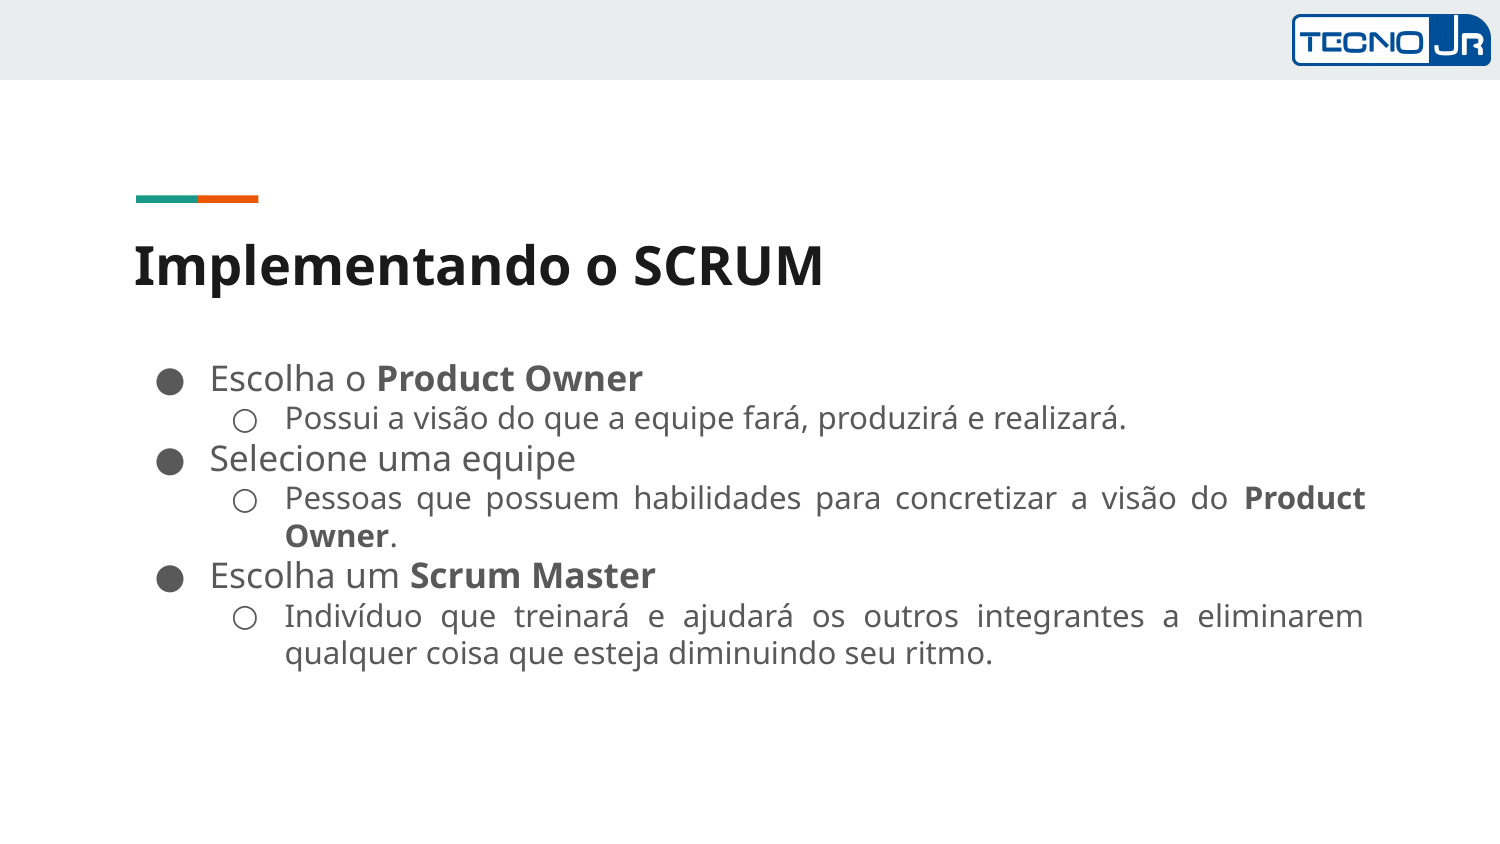

# Implementando o SCRUM
Escolha o Product Owner
Possui a visão do que a equipe fará, produzirá e realizará.
Selecione uma equipe
Pessoas que possuem habilidades para concretizar a visão do Product Owner.
Escolha um Scrum Master
Indivíduo que treinará e ajudará os outros integrantes a eliminarem qualquer coisa que esteja diminuindo seu ritmo.